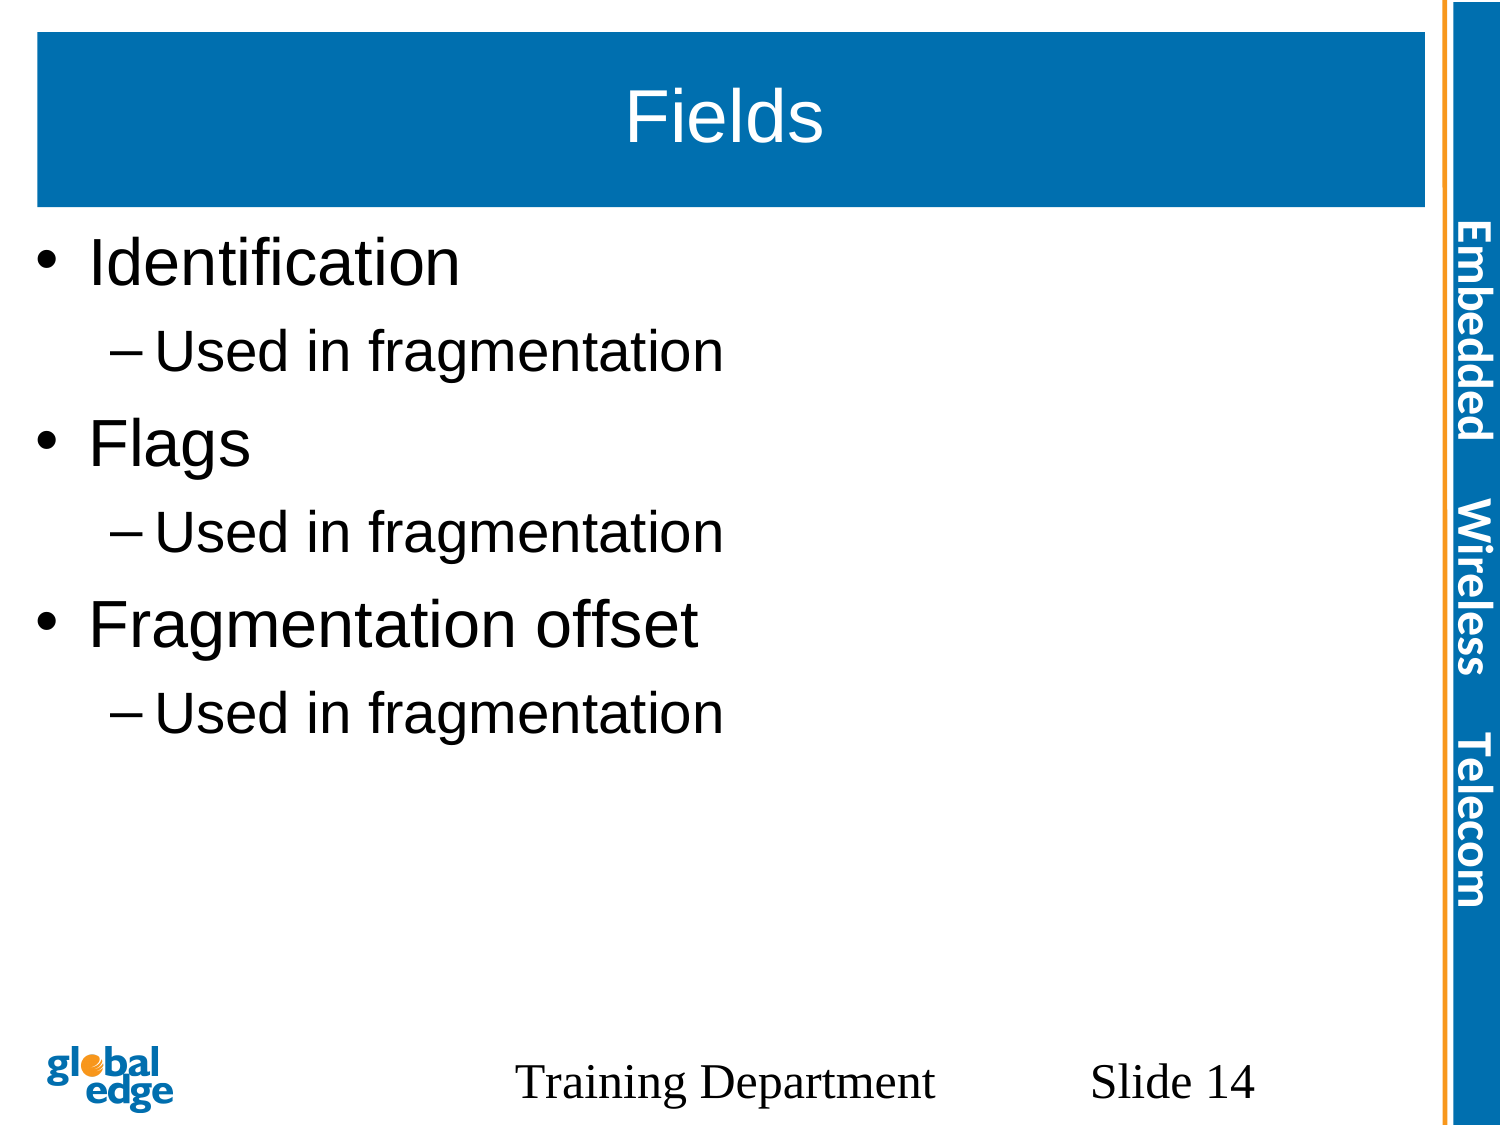

# Fields
Identification
Used in fragmentation
Flags
Used in fragmentation
Fragmentation offset
Used in fragmentation
14